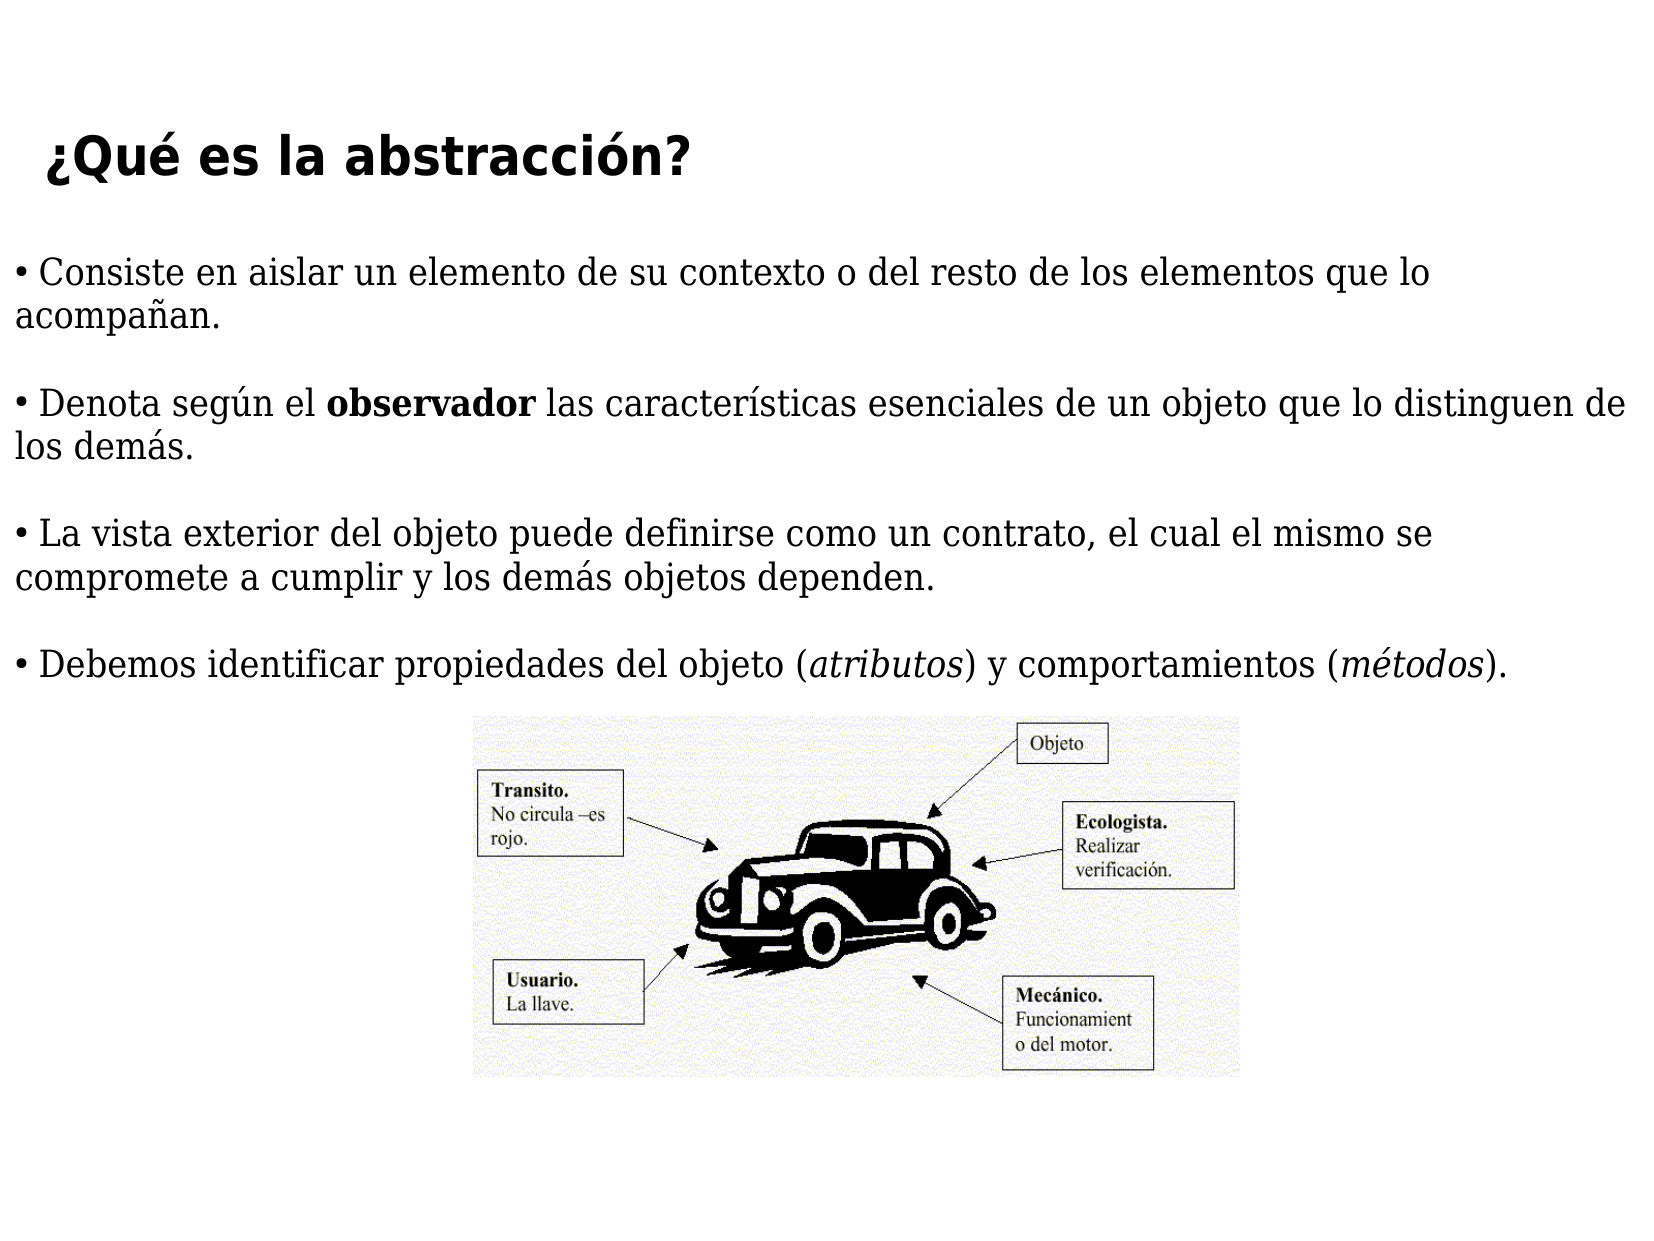

¿Qué es la abstracción?
 Consiste en aislar un elemento de su contexto o del resto de los elementos que lo acompañan.
 Denota según el observador las características esenciales de un objeto que lo distinguen de los demás.
 La vista exterior del objeto puede definirse como un contrato, el cual el mismo se compromete a cumplir y los demás objetos dependen.
 Debemos identificar propiedades del objeto (atributos) y comportamientos (métodos).